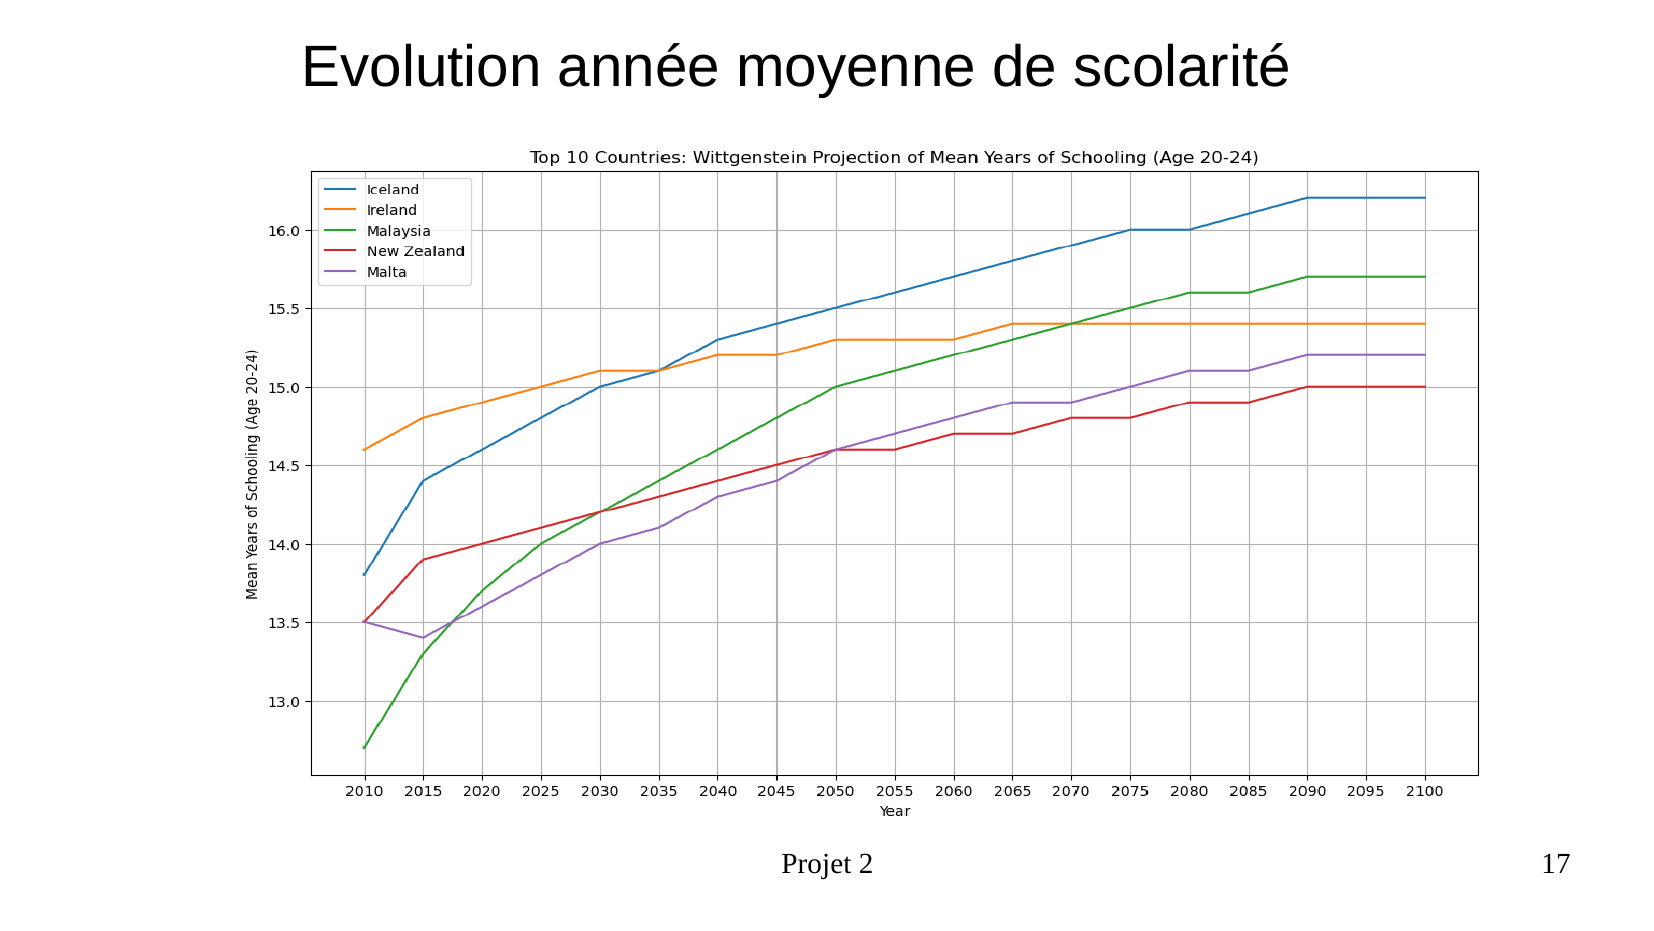

# Evolution année moyenne de scolarité
Projet 2
17